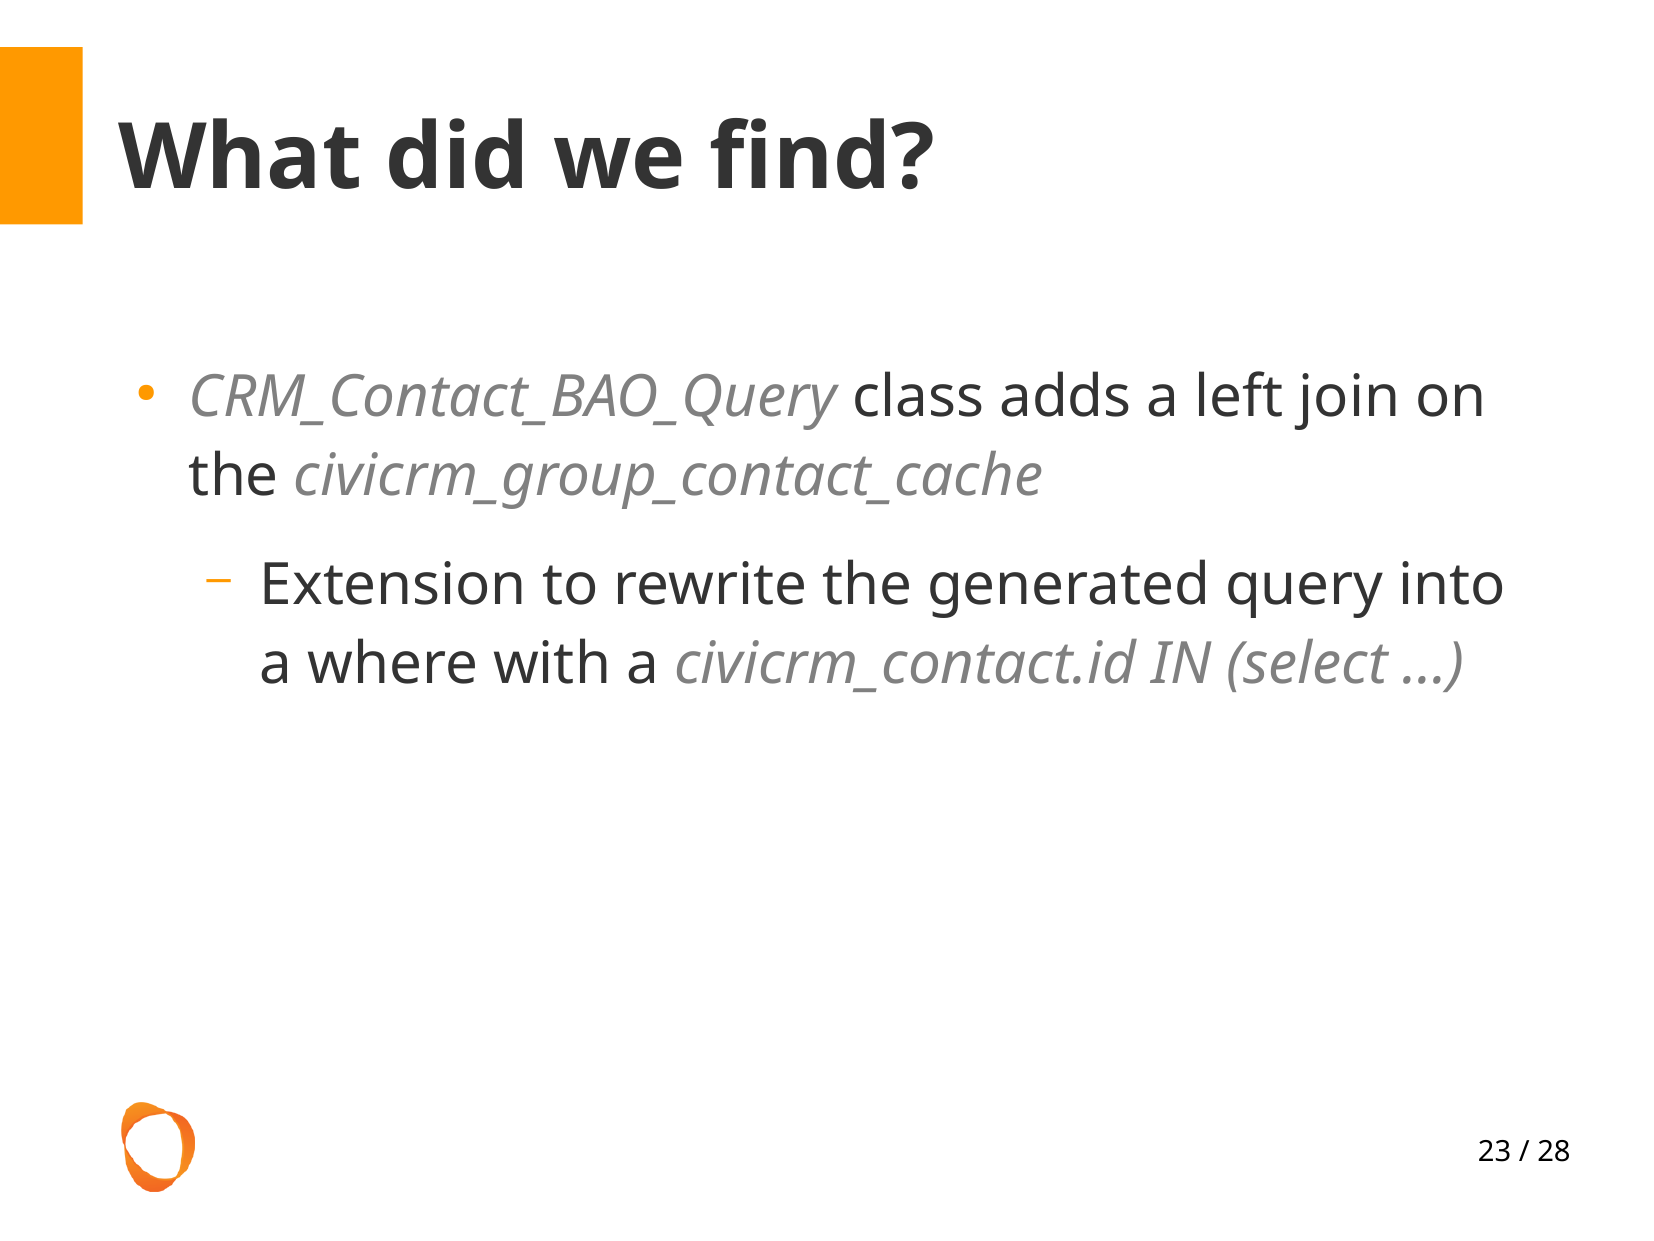

# What did we find?
CRM_Contact_BAO_Query class adds a left join on the civicrm_group_contact_cache
Extension to rewrite the generated query into a where with a civicrm_contact.id IN (select ...)
23